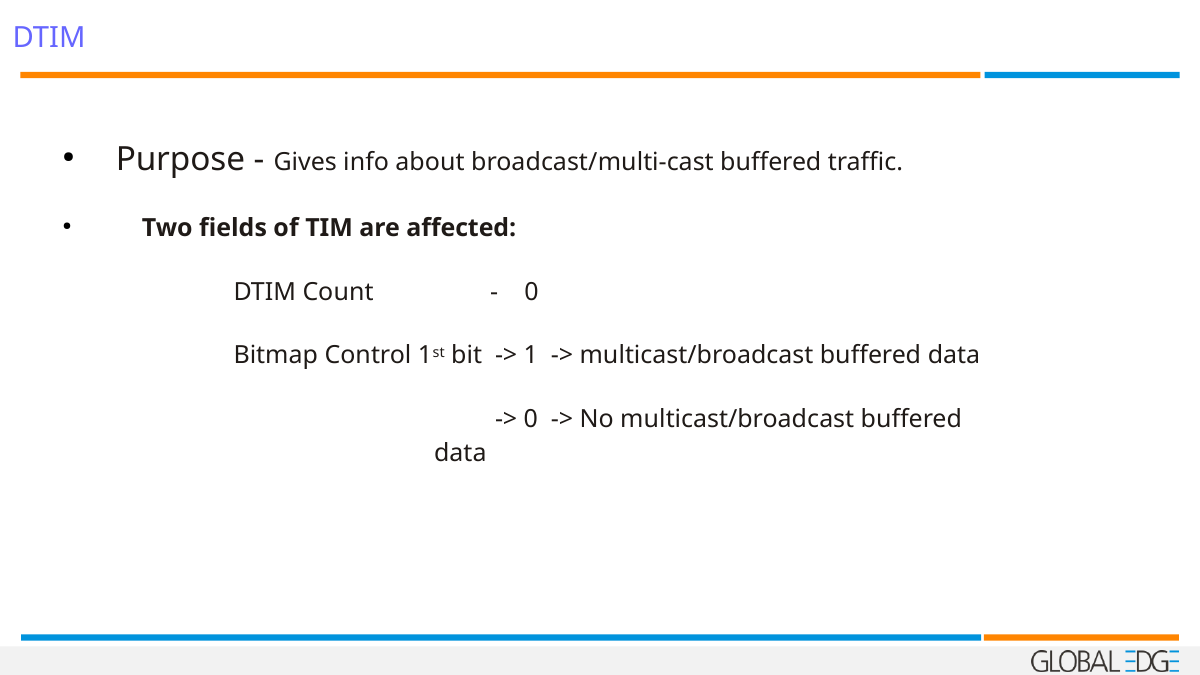

# DTIM
Purpose - Gives info about broadcast/multi-cast buffered traffic.
 Two fields of TIM are affected:
 DTIM Count - 0
 Bitmap Control 1st bit 	-> 1 -> multicast/broadcast buffered data
 	-> 0 -> No multicast/broadcast buffered data